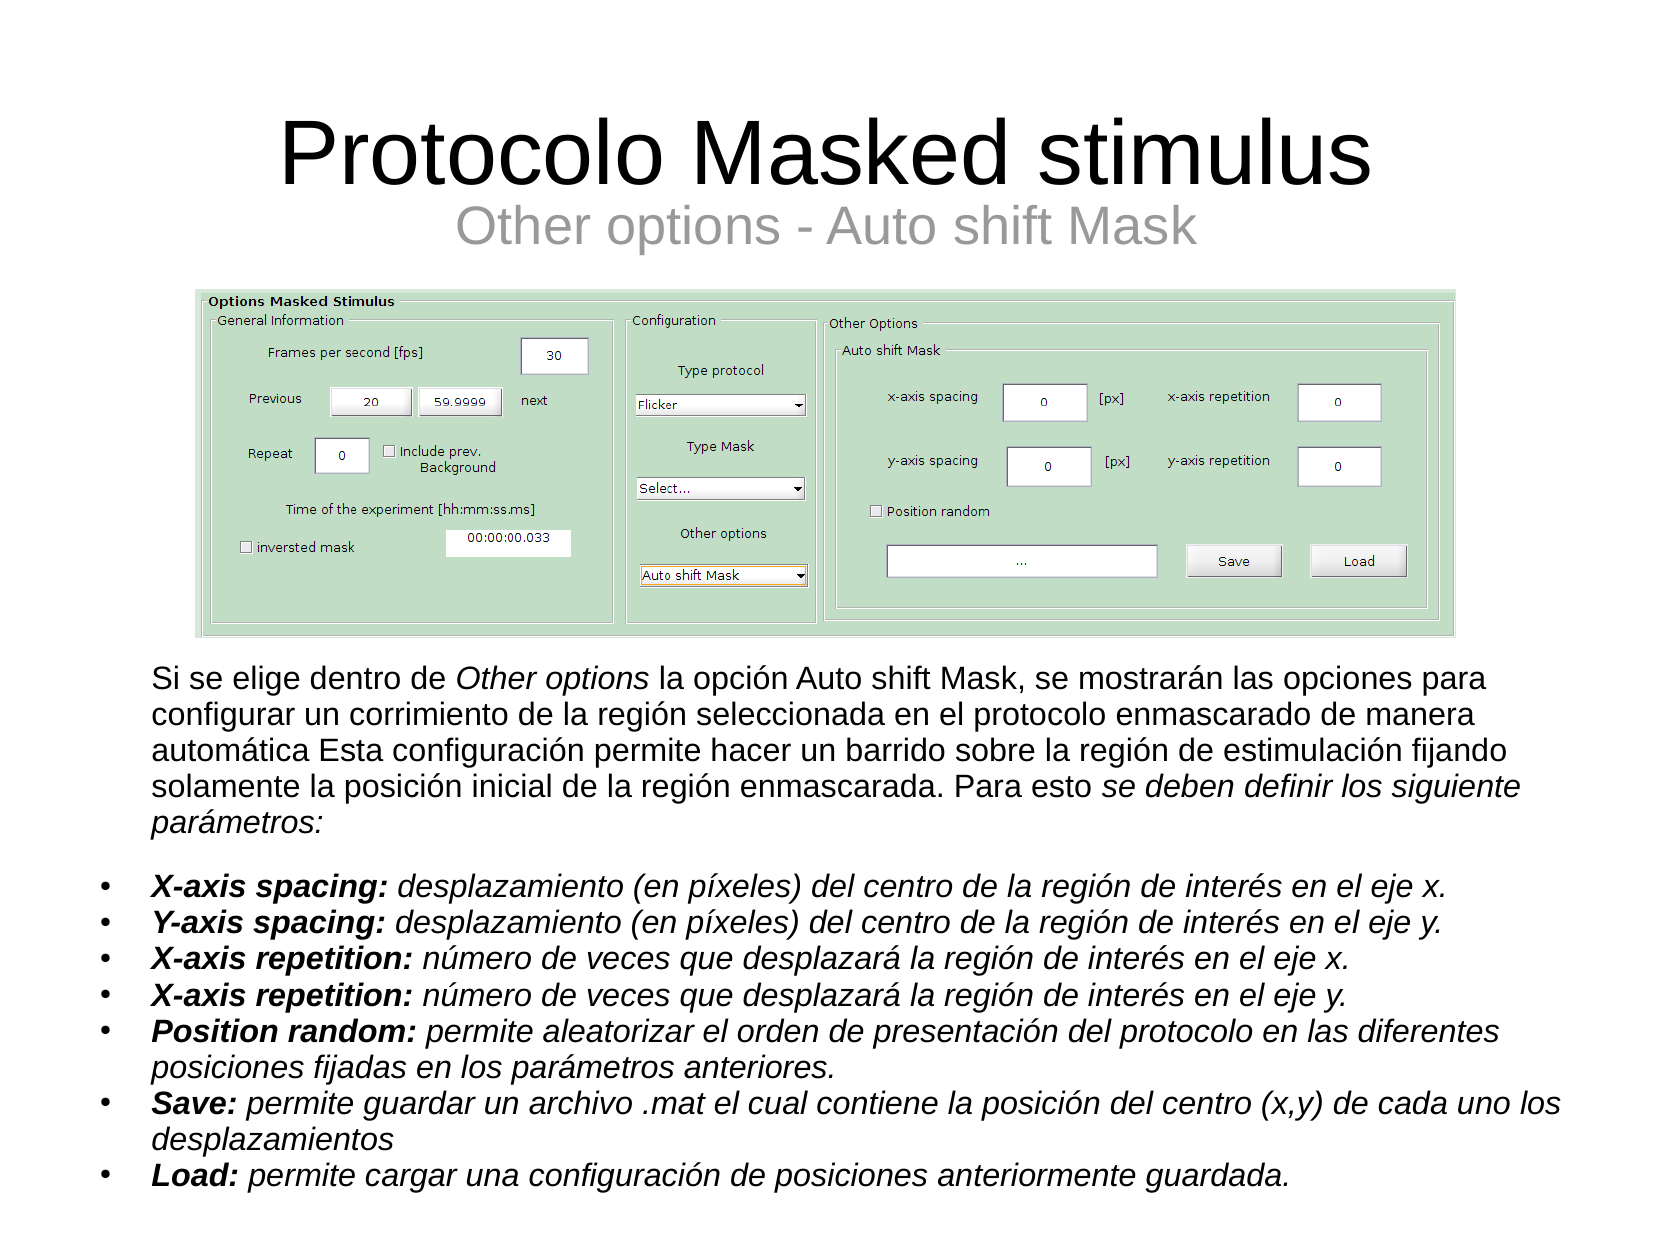

# Protocolo Masked stimulus
Other options - Auto shift Mask
Si se elige dentro de Other options la opción Auto shift Mask, se mostrarán las opciones para configurar un corrimiento de la región seleccionada en el protocolo enmascarado de manera automática Esta configuración permite hacer un barrido sobre la región de estimulación fijando solamente la posición inicial de la región enmascarada. Para esto se deben definir los siguiente parámetros:
X-axis spacing: desplazamiento (en píxeles) del centro de la región de interés en el eje x.
Y-axis spacing: desplazamiento (en píxeles) del centro de la región de interés en el eje y.
X-axis repetition: número de veces que desplazará la región de interés en el eje x.
X-axis repetition: número de veces que desplazará la región de interés en el eje y.
Position random: permite aleatorizar el orden de presentación del protocolo en las diferentes posiciones fijadas en los parámetros anteriores.
Save: permite guardar un archivo .mat el cual contiene la posición del centro (x,y) de cada uno los desplazamientos
Load: permite cargar una configuración de posiciones anteriormente guardada.